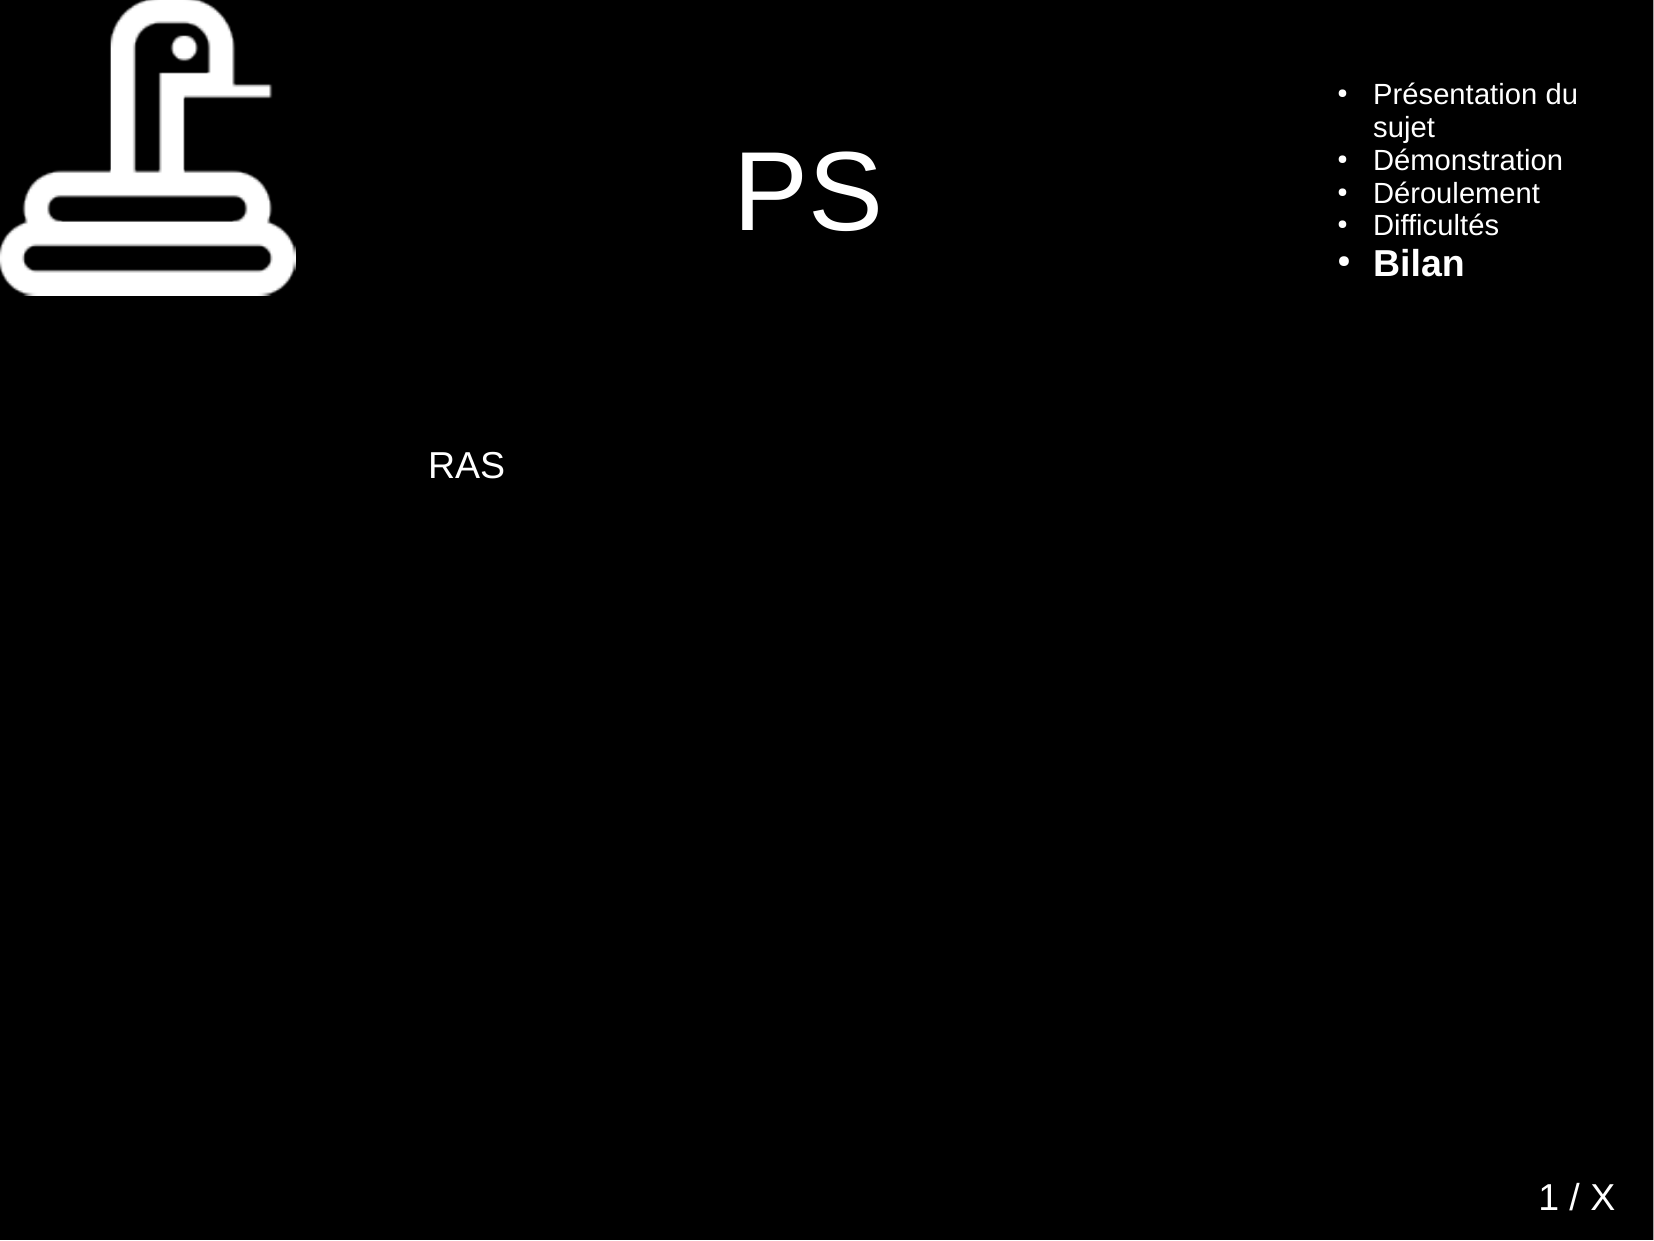

Présentation du sujet
Démonstration
Déroulement
Difficultés
Bilan
# PS
RAS
1 / X